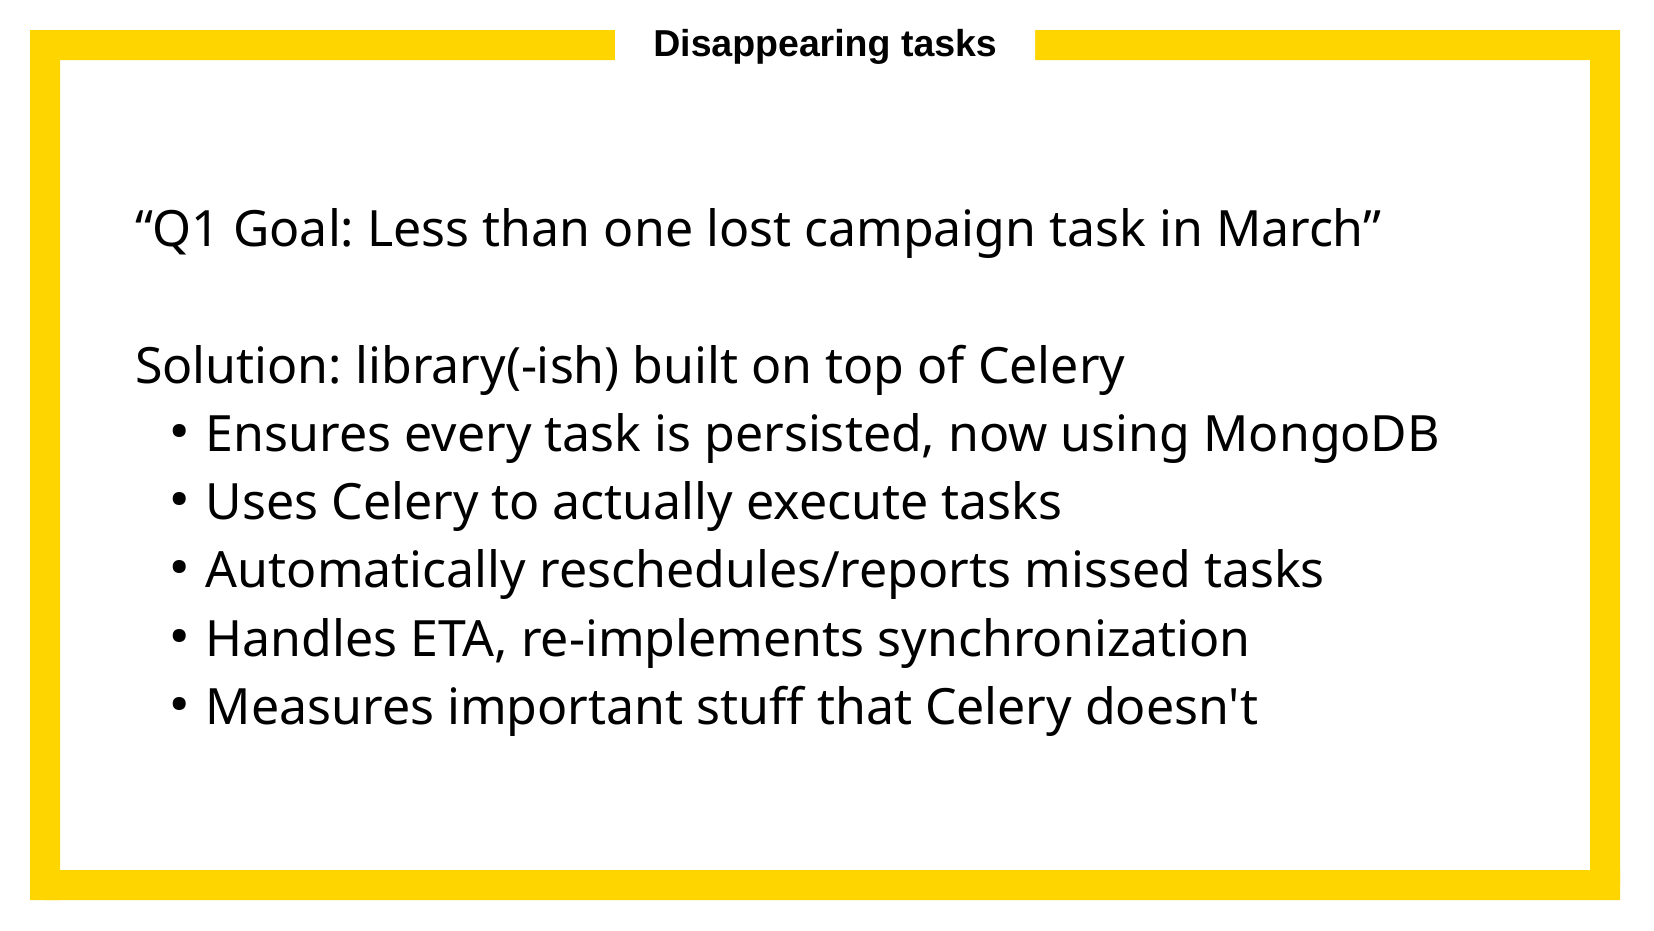

Disappearing tasks
“Q1 Goal: Less than one lost campaign task in March”
Solution: library(-ish) built on top of Celery
Ensures every task is persisted, now using MongoDB
Uses Celery to actually execute tasks
Automatically reschedules/reports missed tasks
Handles ETA, re-implements synchronization
Measures important stuff that Celery doesn't